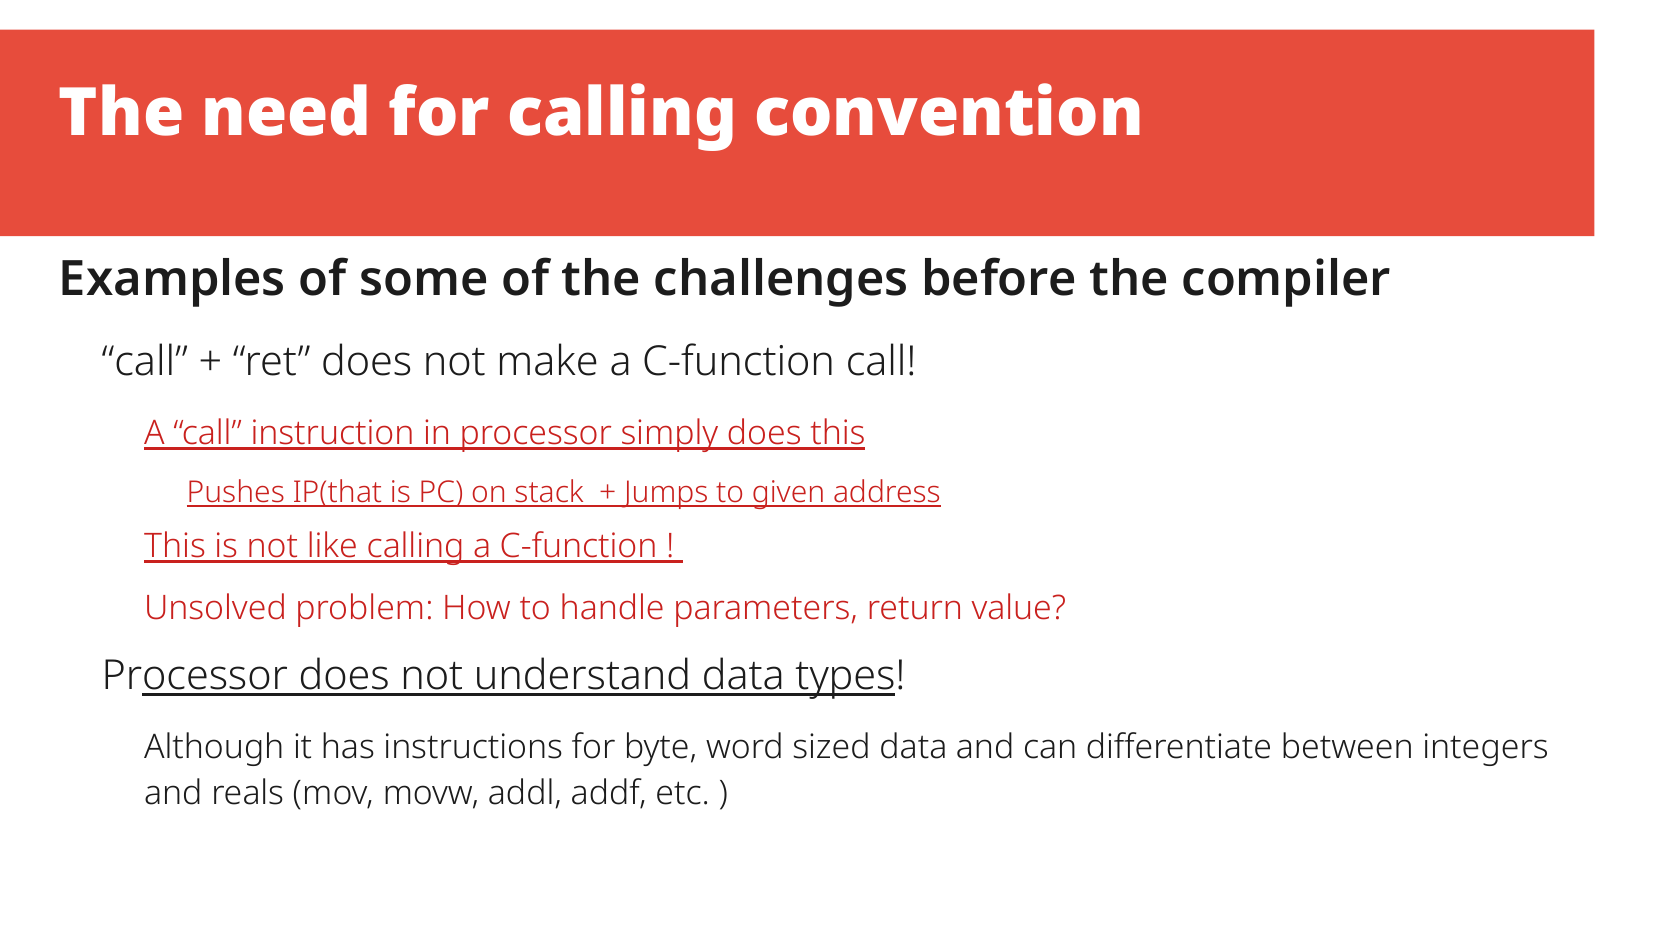

# The need for calling convention
Examples of some of the challenges before the compiler
“call” + “ret” does not make a C-function call!
A “call” instruction in processor simply does this
Pushes IP(that is PC) on stack + Jumps to given address
This is not like calling a C-function !
Unsolved problem: How to handle parameters, return value?
Processor does not understand data types!
Although it has instructions for byte, word sized data and can differentiate between integers and reals (mov, movw, addl, addf, etc. )
3